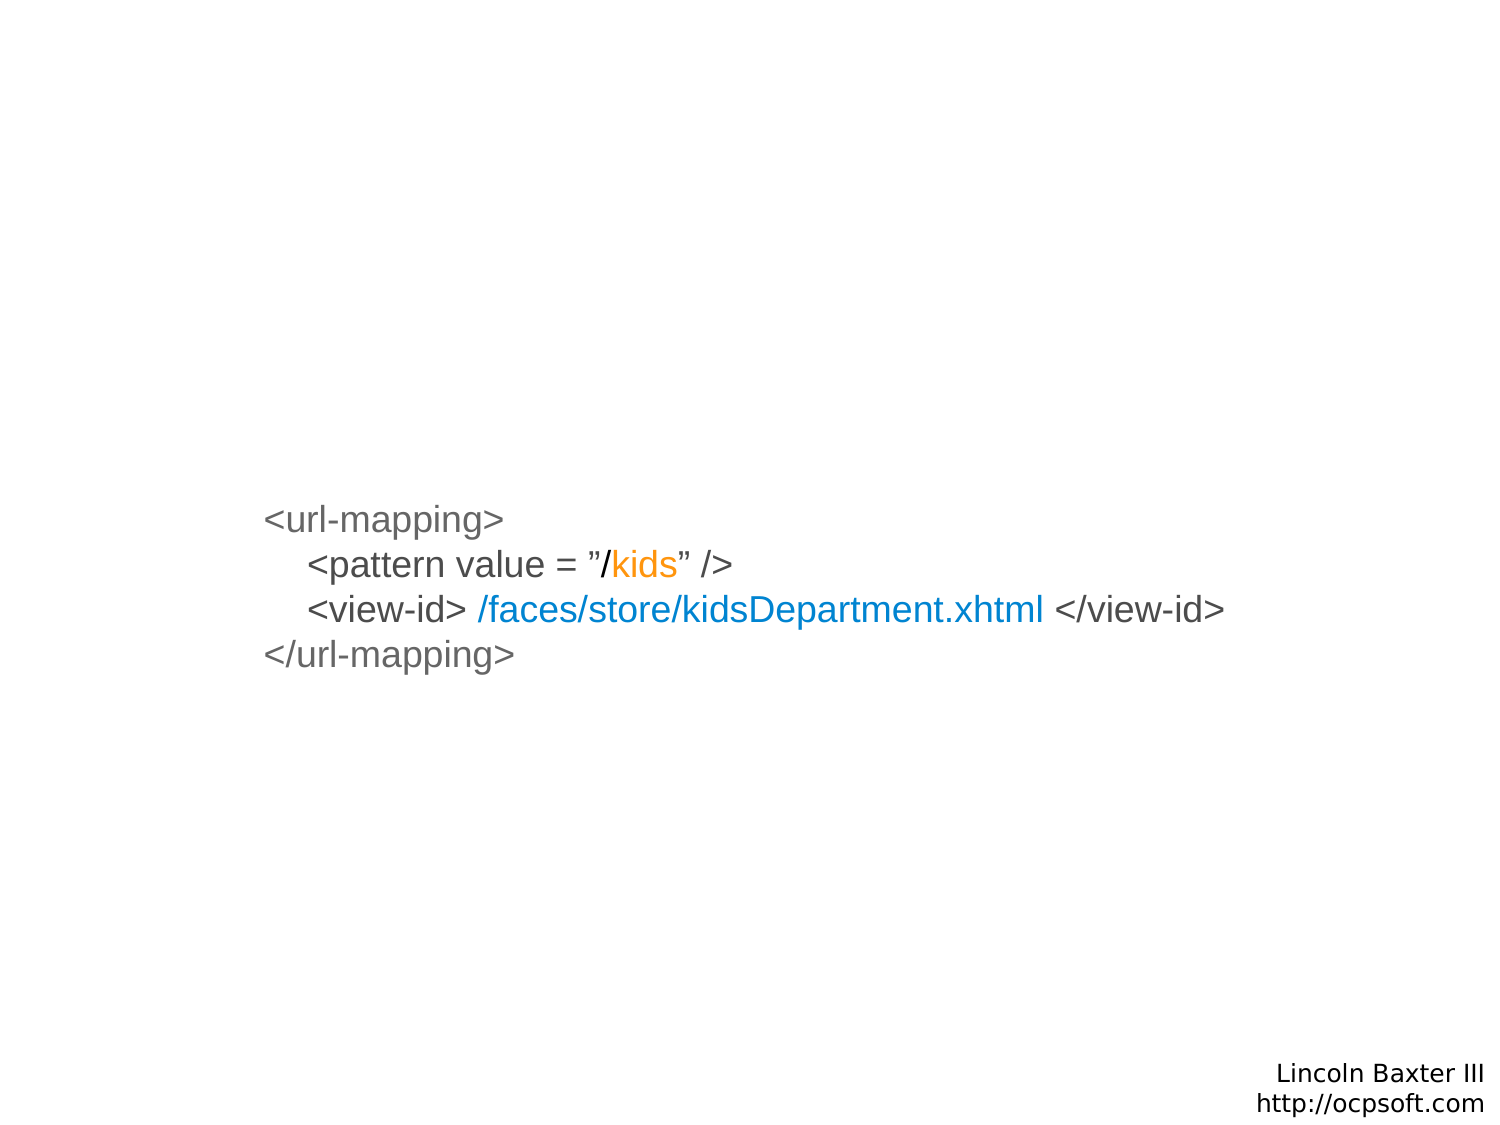

#
 <url-mapping>
	<pattern value = ”/kids” />
	<view-id> /faces/store/kidsDepartment.xhtml </view-id>
 </url-mapping>